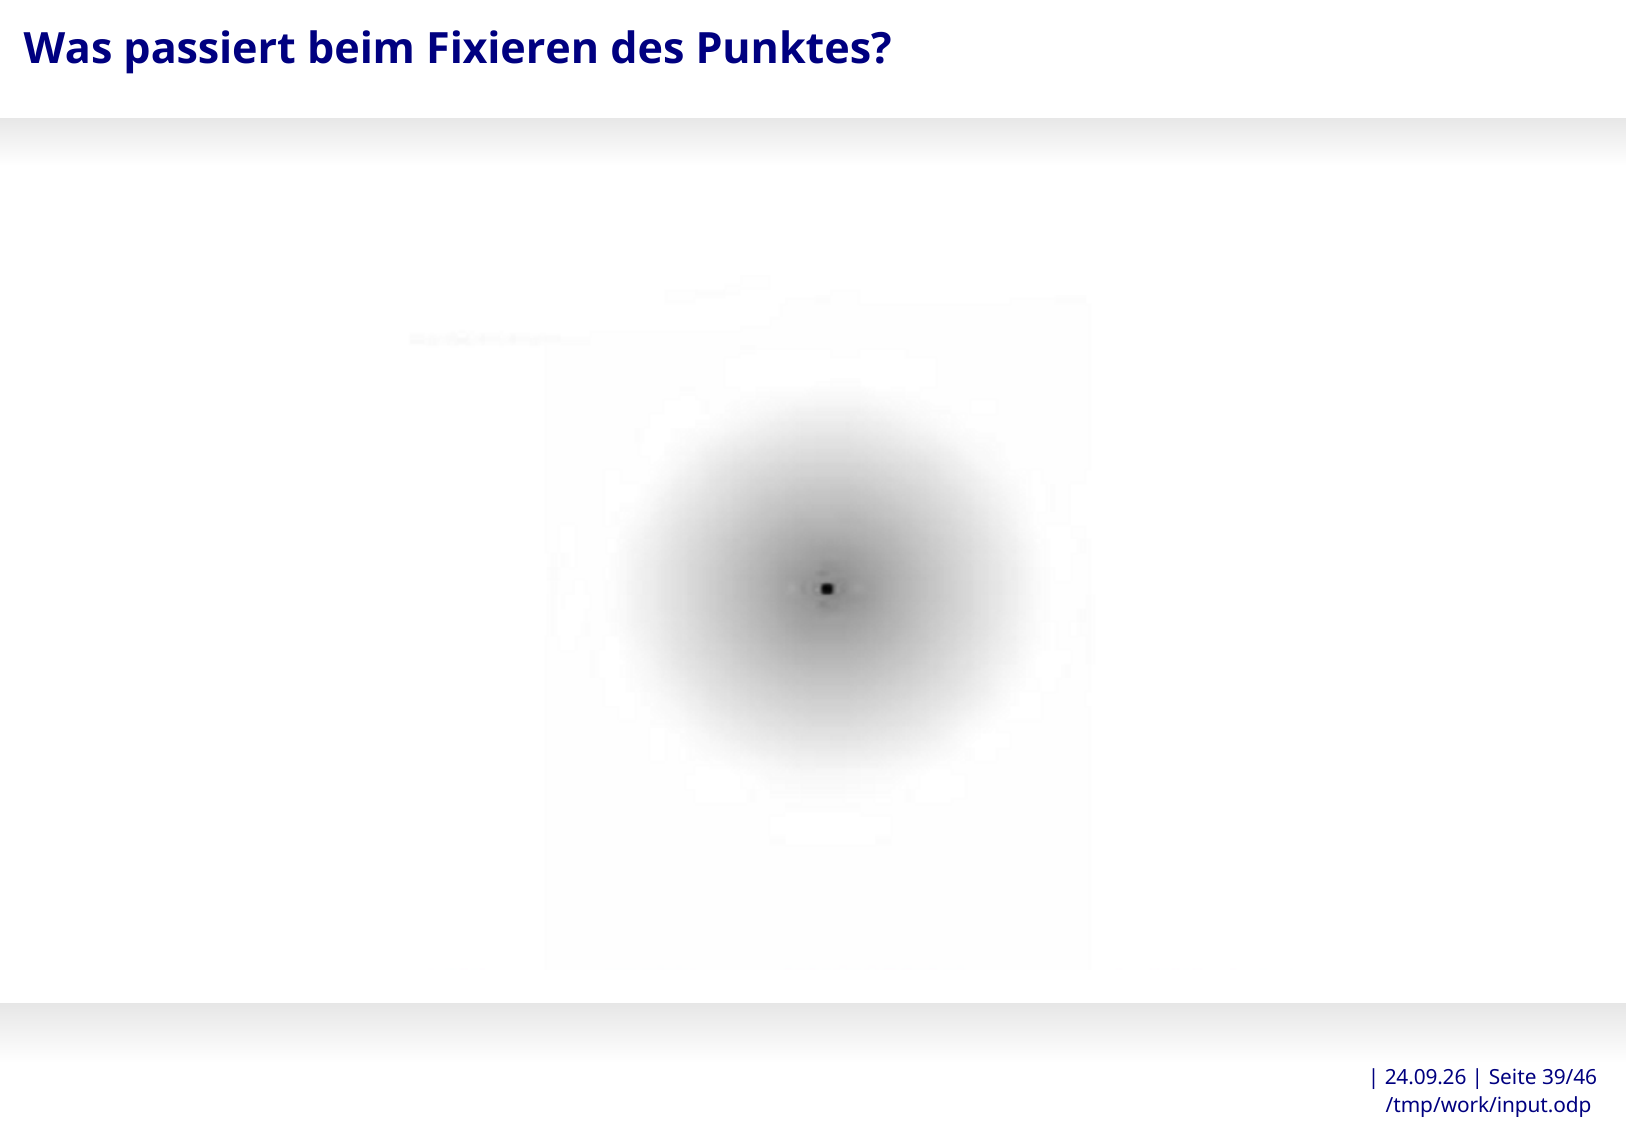

# Was passiert beim Fixieren des Punktes?